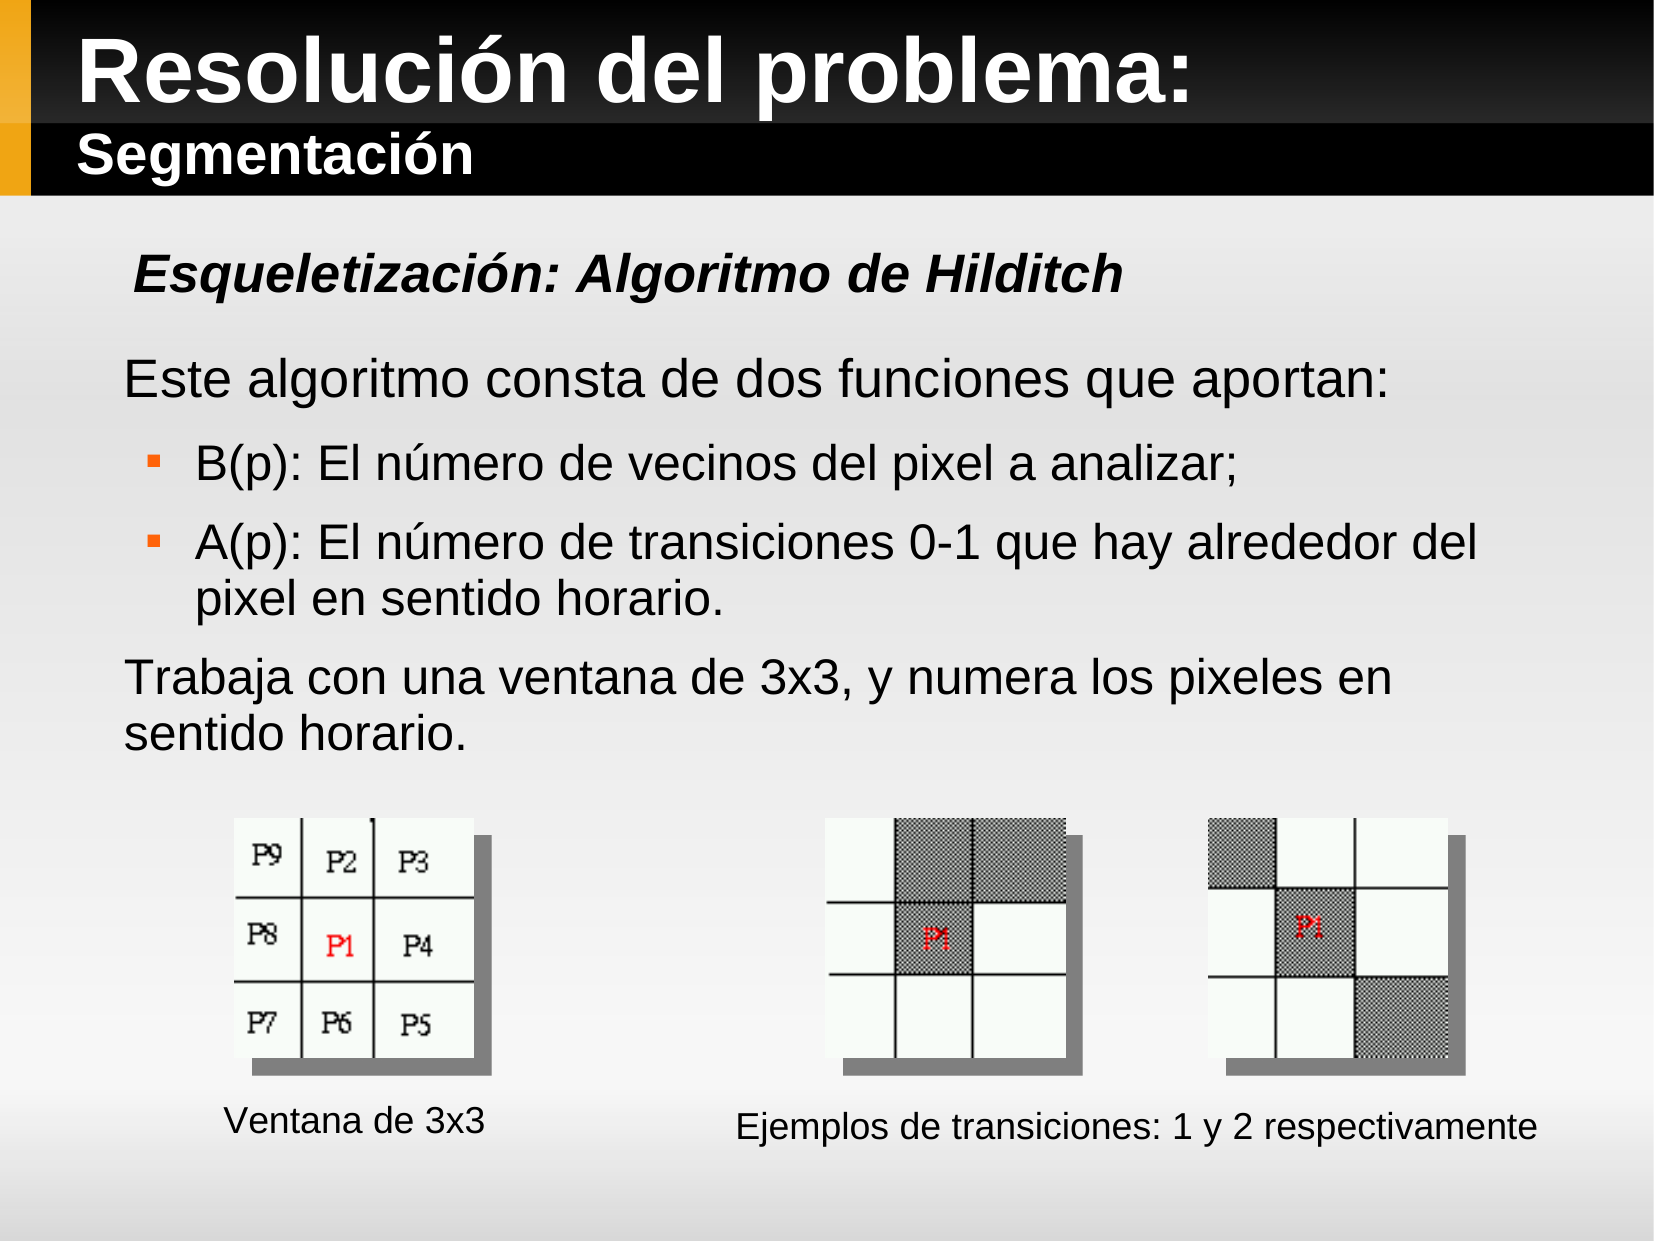

# Resolución del problema: Segmentación
Esqueletización: Algoritmo de Hilditch
Este algoritmo consta de dos funciones que aportan:
B(p): El número de vecinos del pixel a analizar;
A(p): El número de transiciones 0-1 que hay alrededor del pixel en sentido horario.
Trabaja con una ventana de 3x3, y numera los pixeles en sentido horario.
Ventana de 3x3
Ejemplos de transiciones: 1 y 2 respectivamente